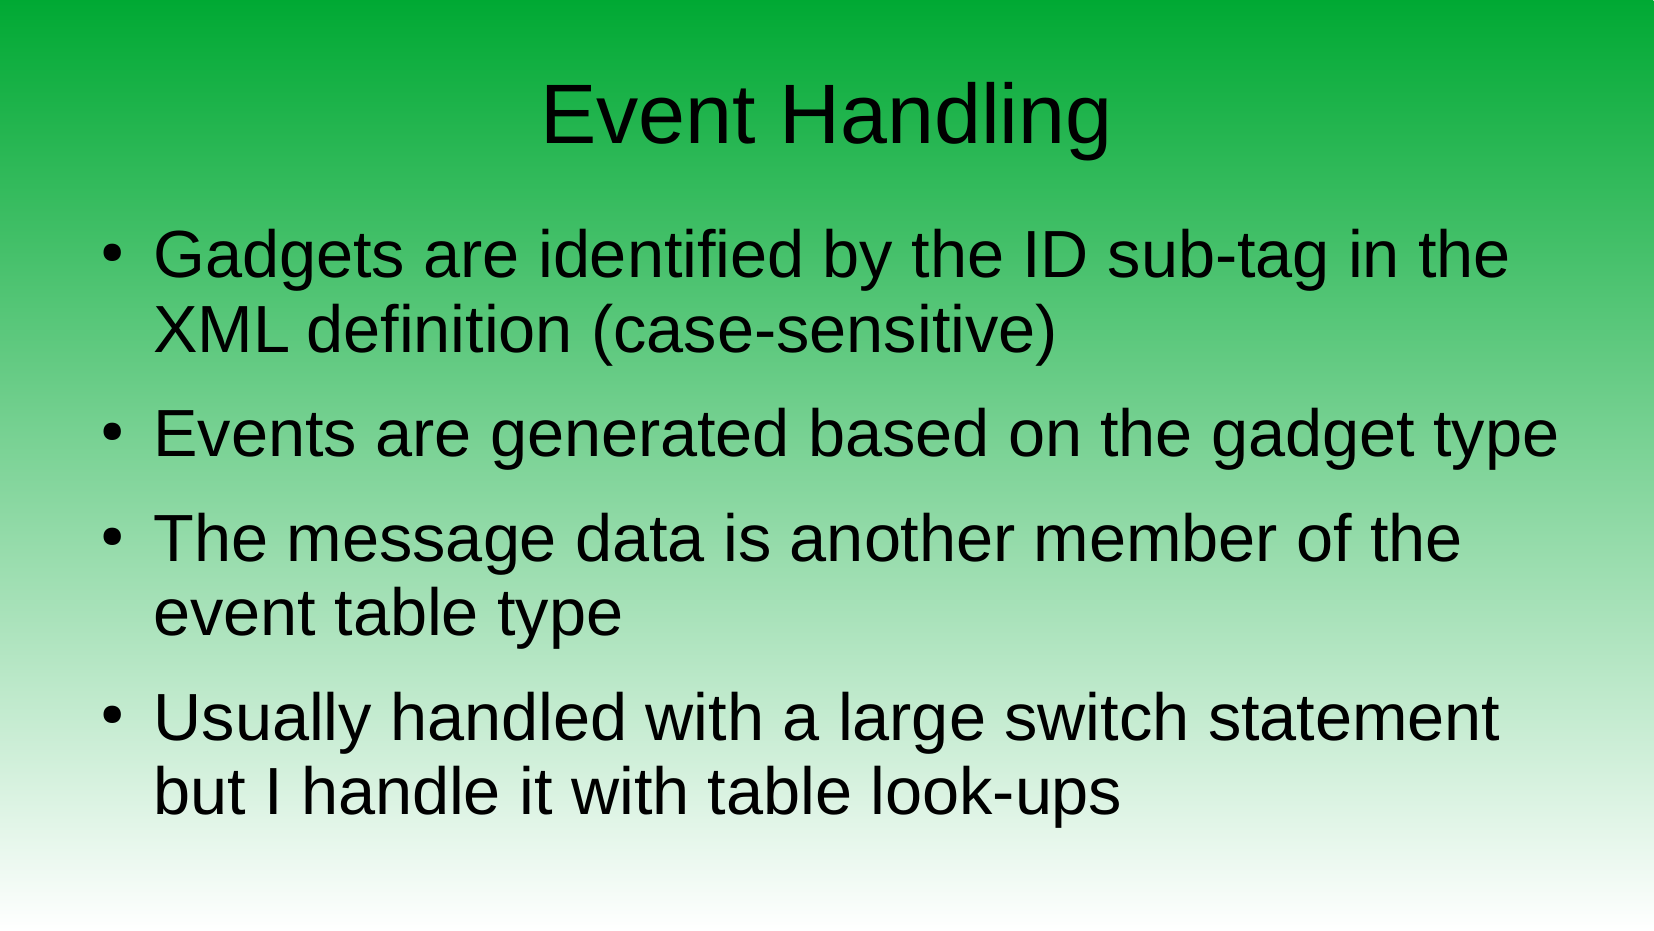

# Event Handling
Gadgets are identified by the ID sub-tag in the XML definition (case-sensitive)
Events are generated based on the gadget type
The message data is another member of the event table type
Usually handled with a large switch statement but I handle it with table look-ups